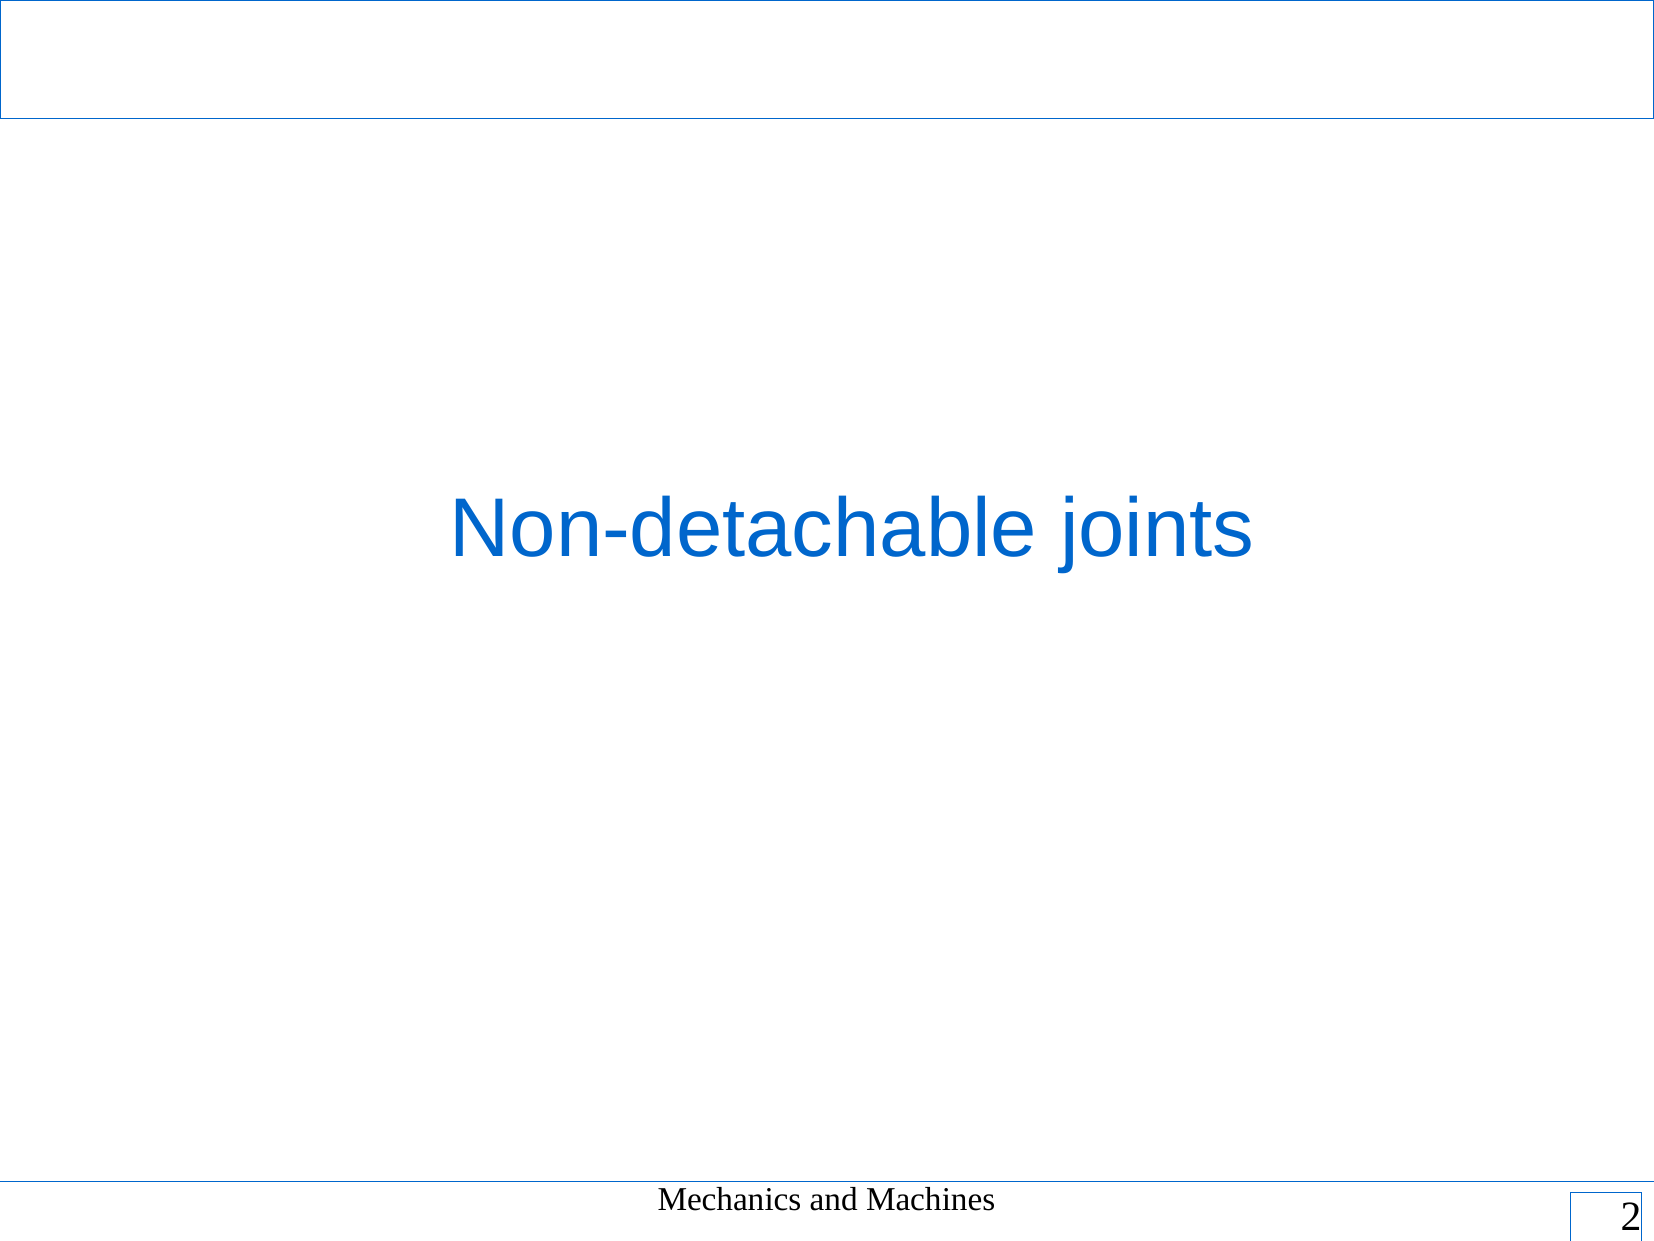

#
Non-detachable joints
Mechanics and Machines
2